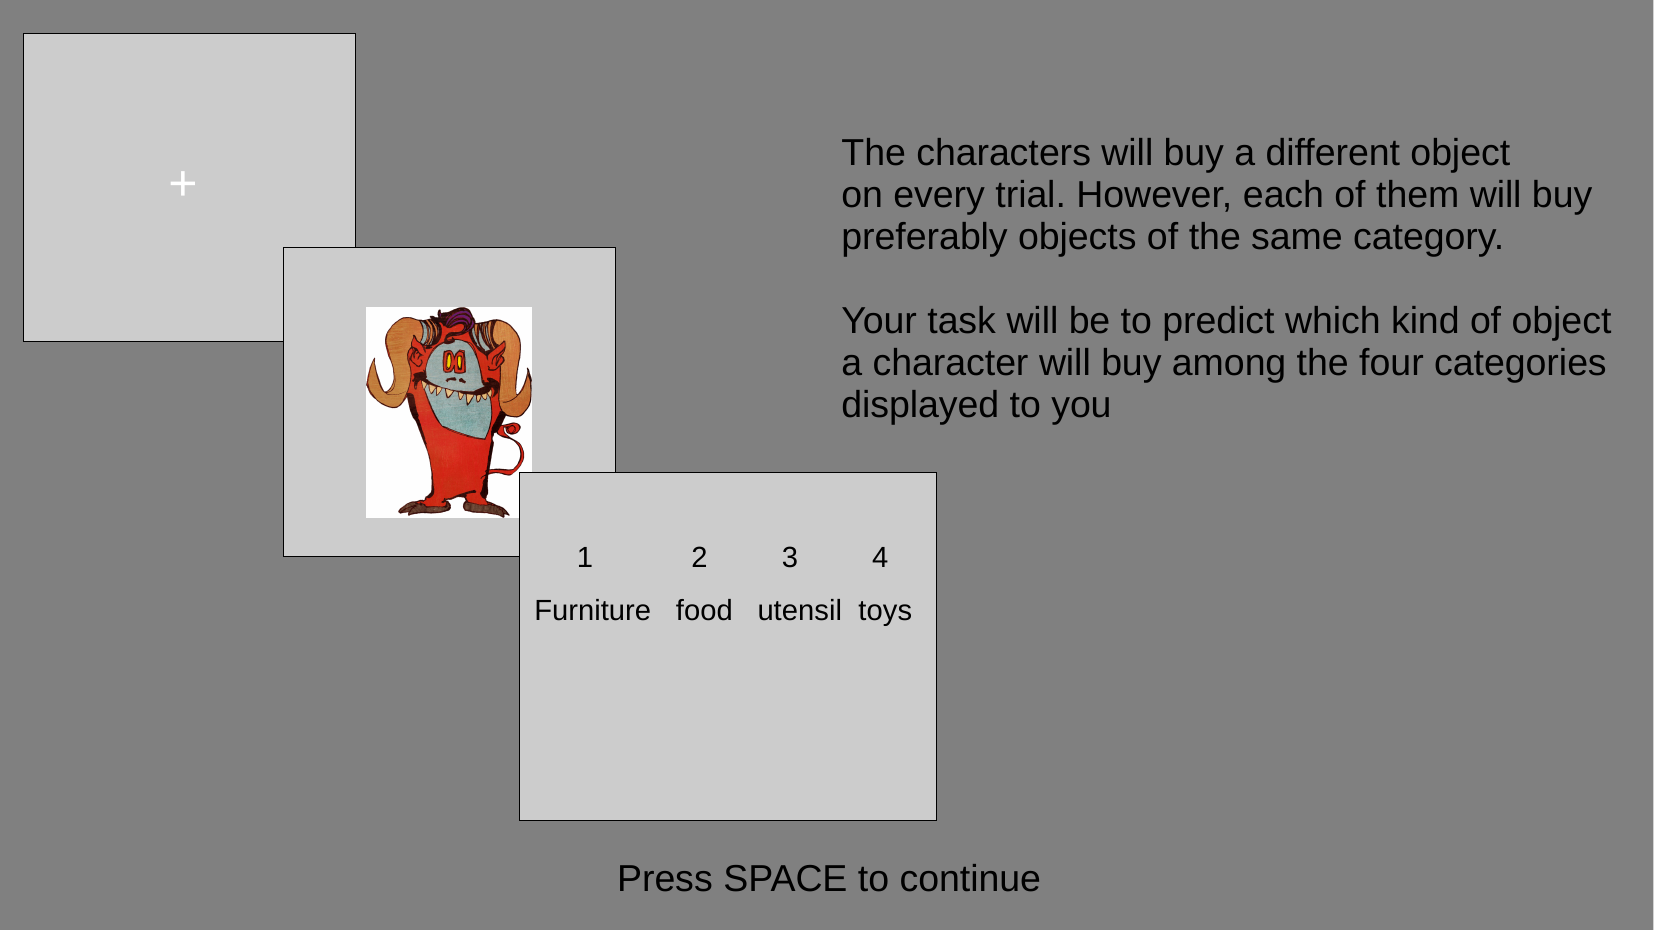

The characters will buy a different object
on every trial. However, each of them will buy
preferably objects of the same category.
Your task will be to predict which kind of object
a character will buy among the four categories
displayed to you
+
 1 	 2 3 4
Furniture food utensil toys
Press SPACE to continue